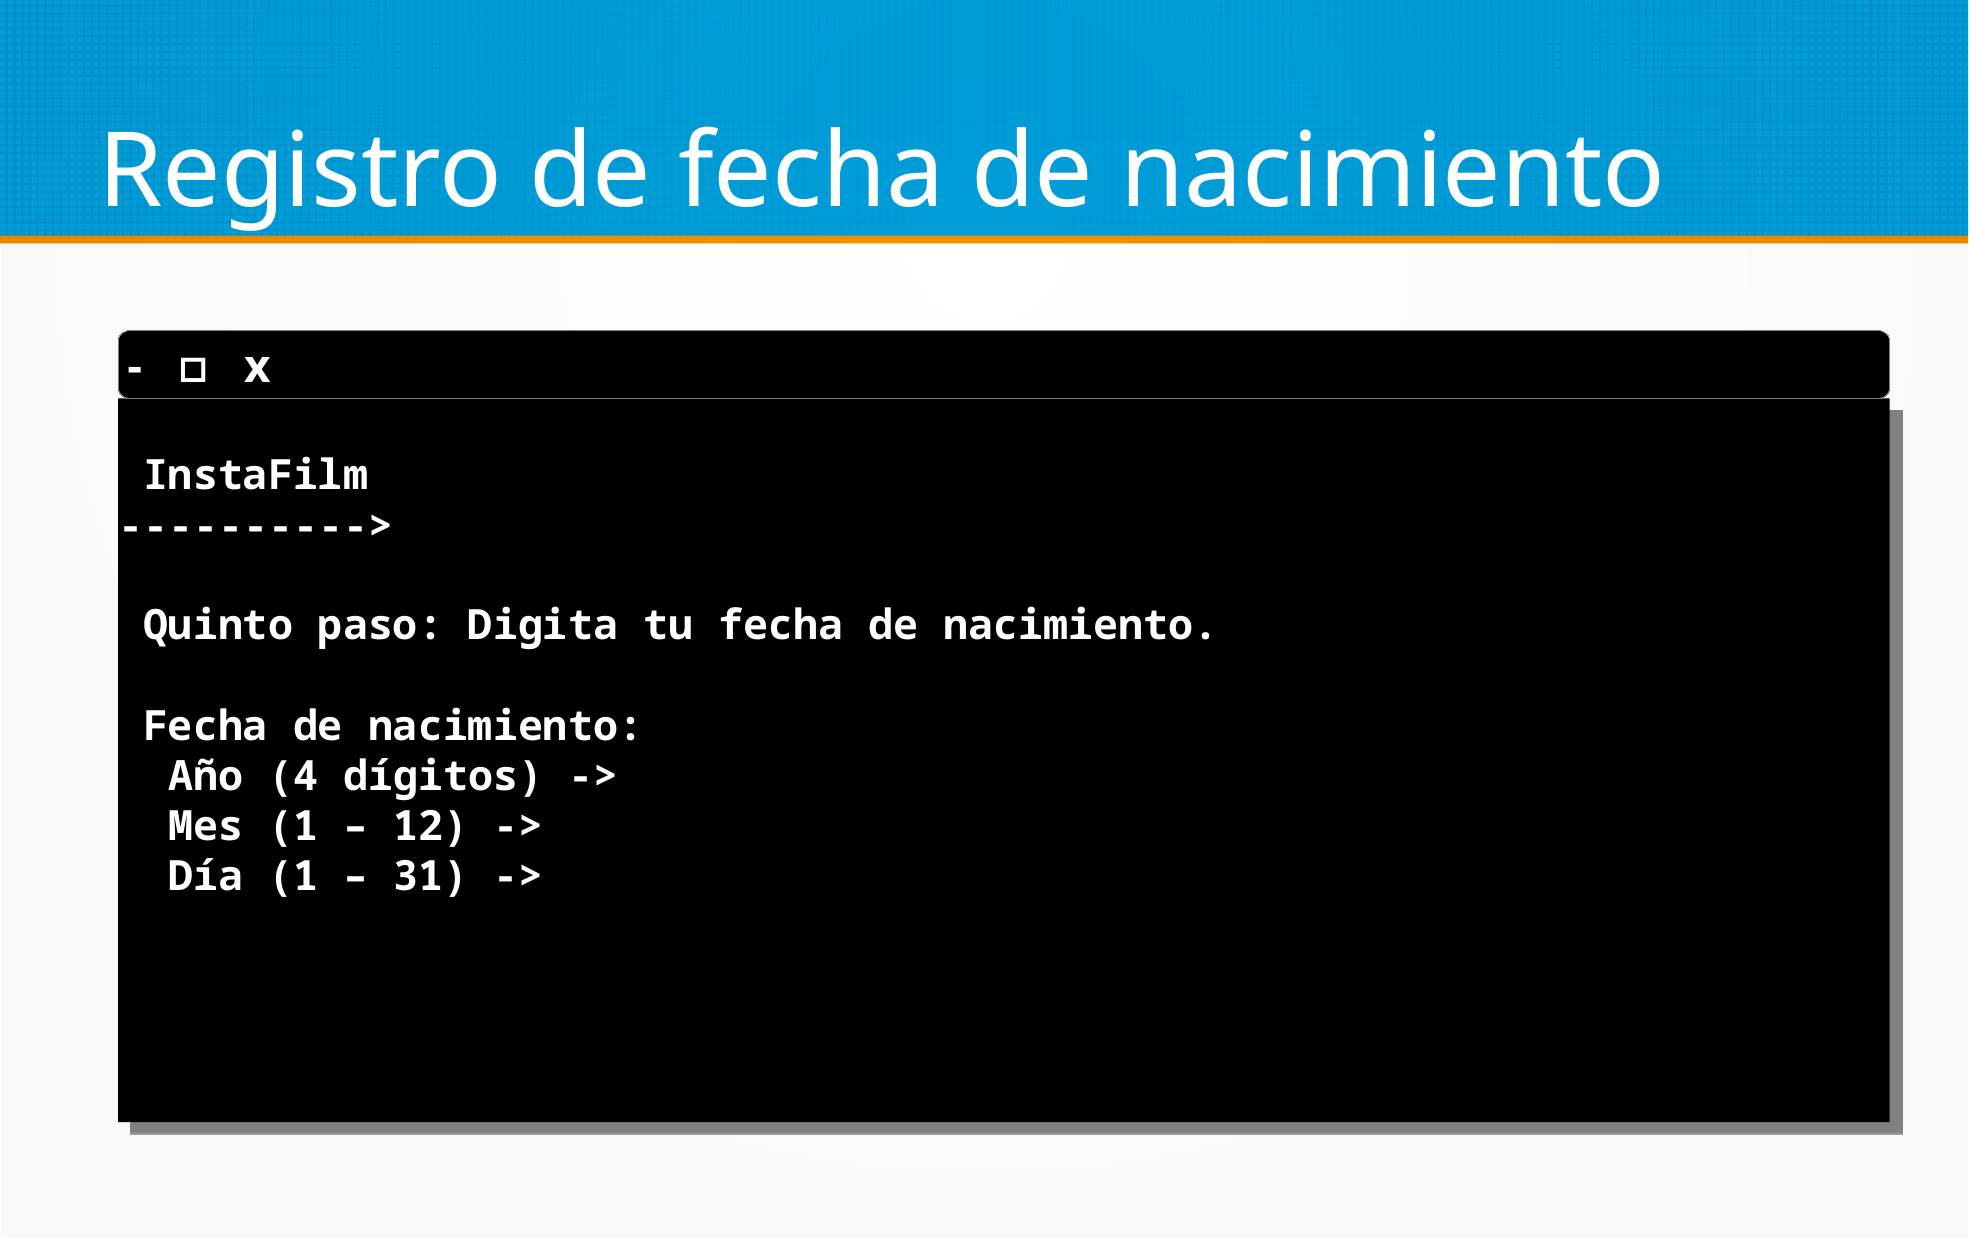

# Registro de fecha de nacimiento
- □ x
 InstaFilm
---------->
 Quinto paso: Digita tu fecha de nacimiento.
 Fecha de nacimiento:
 Año (4 dígitos) ->
 Mes (1 – 12) ->
 Día (1 – 31) ->